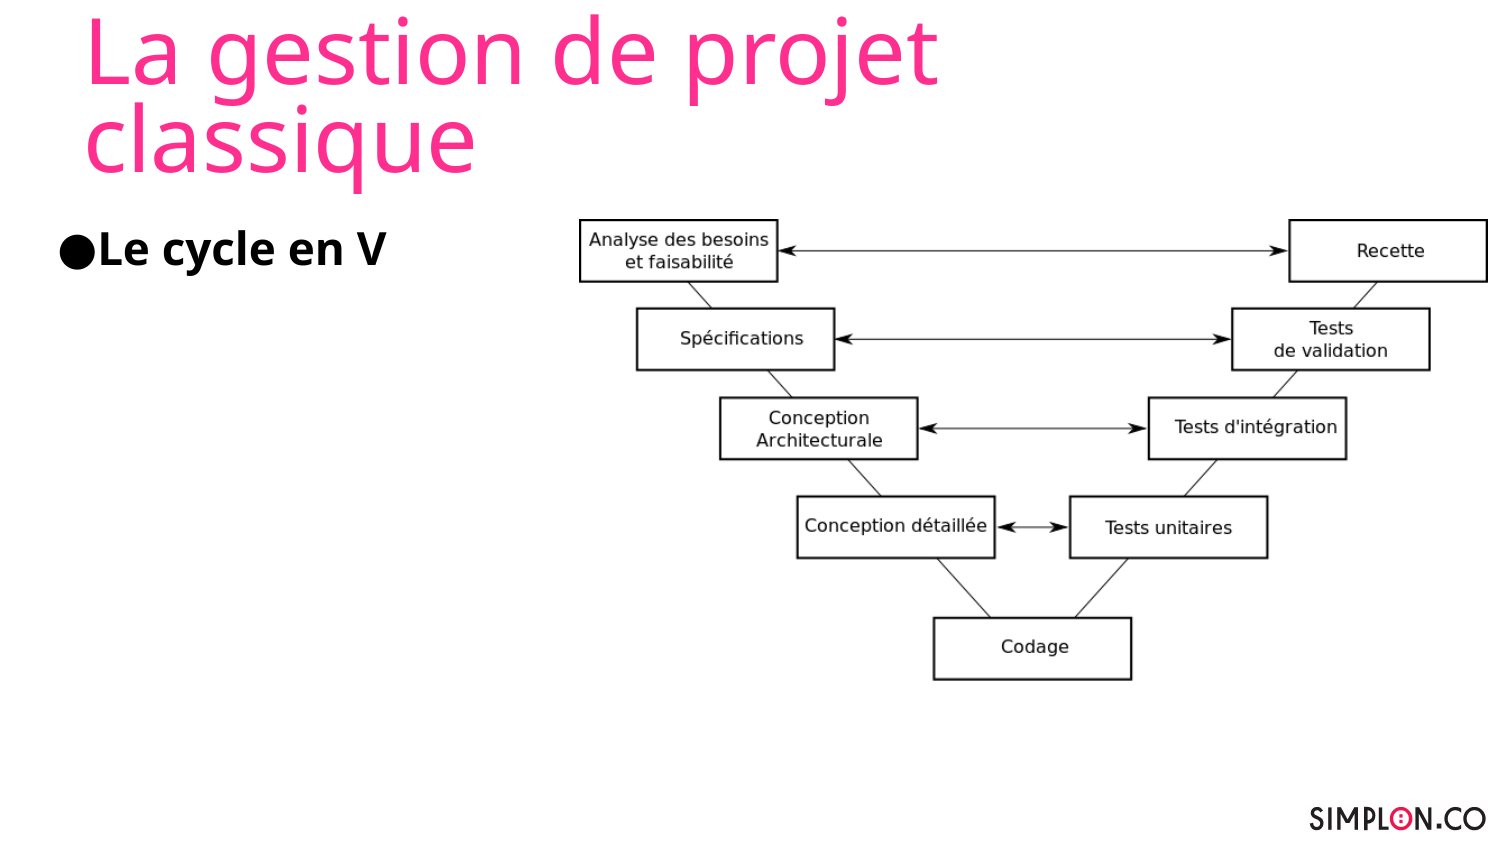

La gestion de projet classique
Le cycle en V